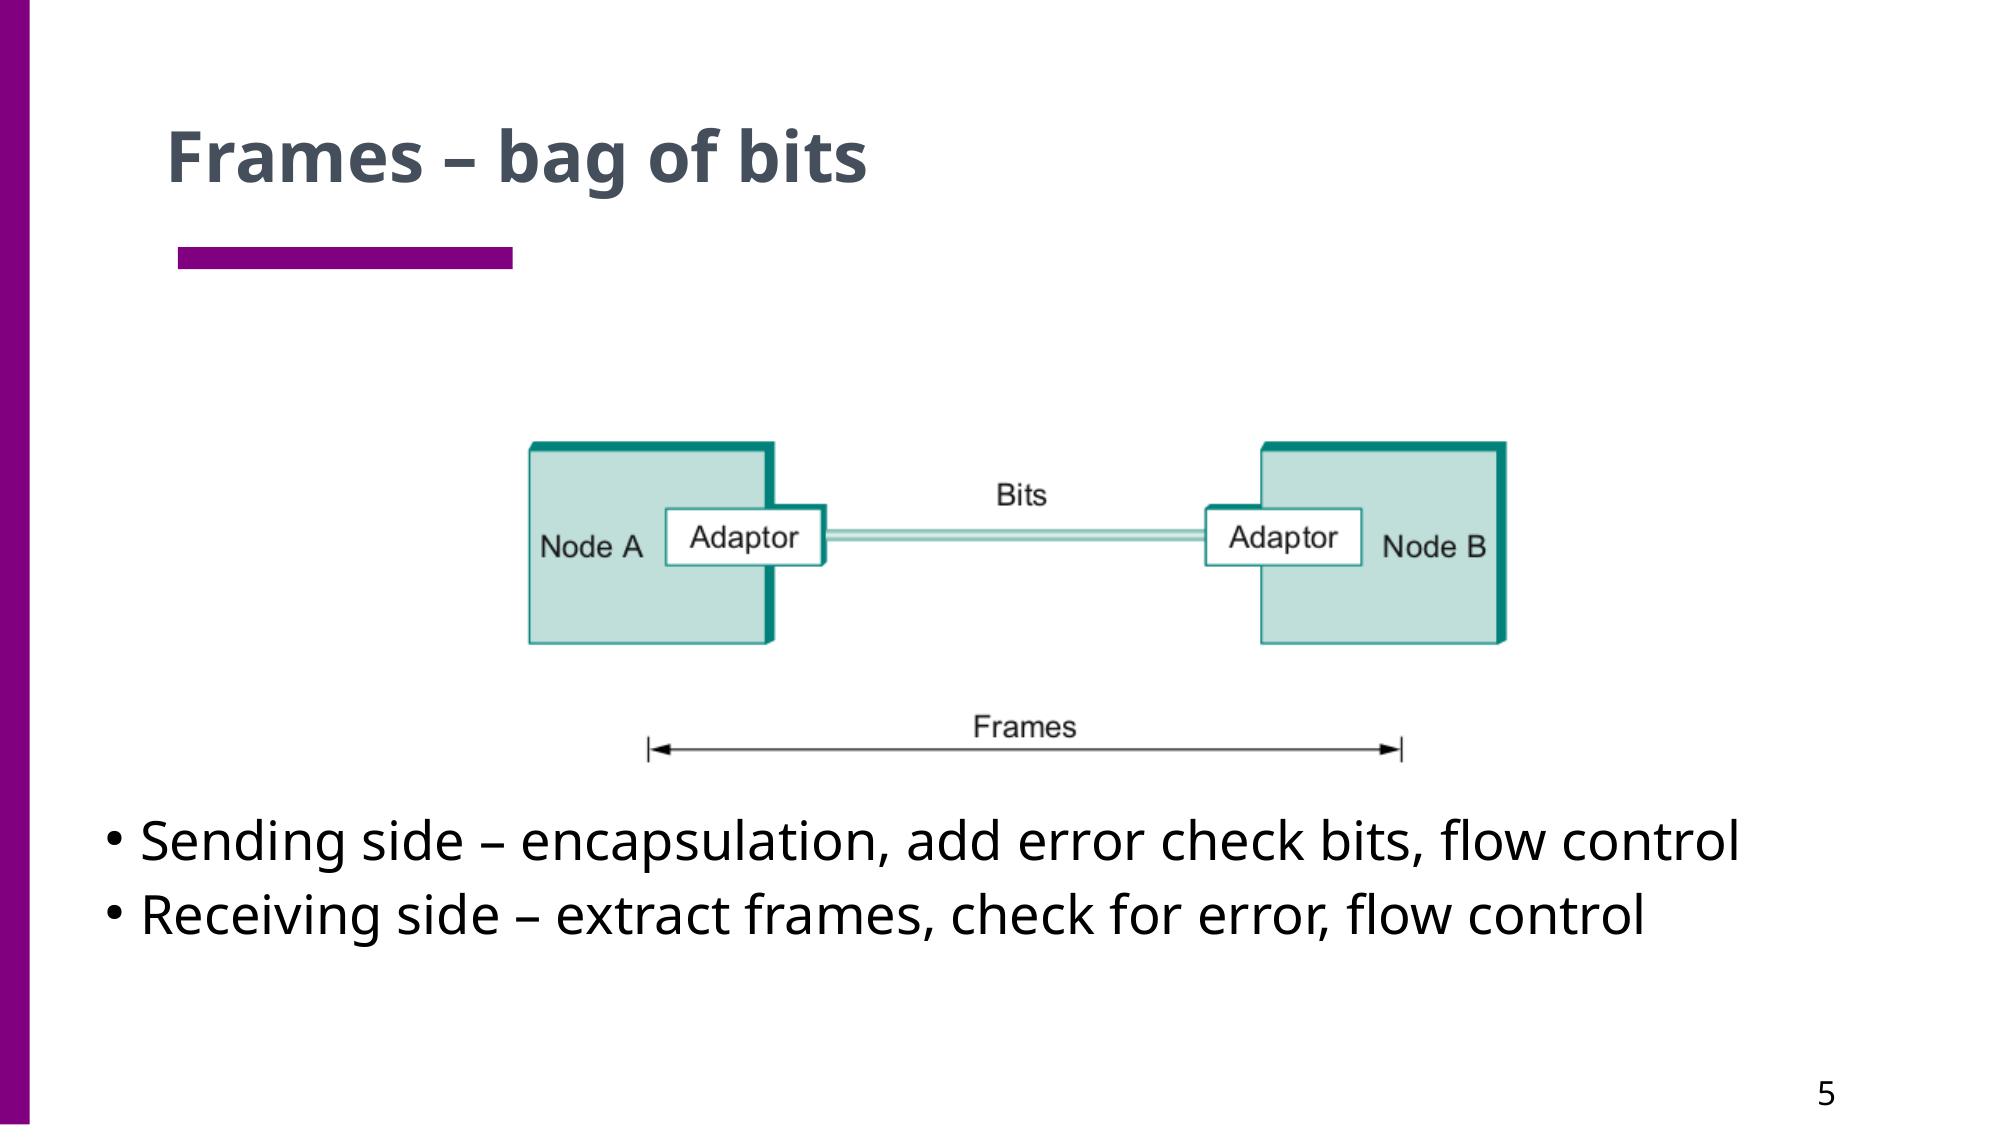

Frames – bag of bits
Sending side – encapsulation, add error check bits, flow control
Receiving side – extract frames, check for error, flow control